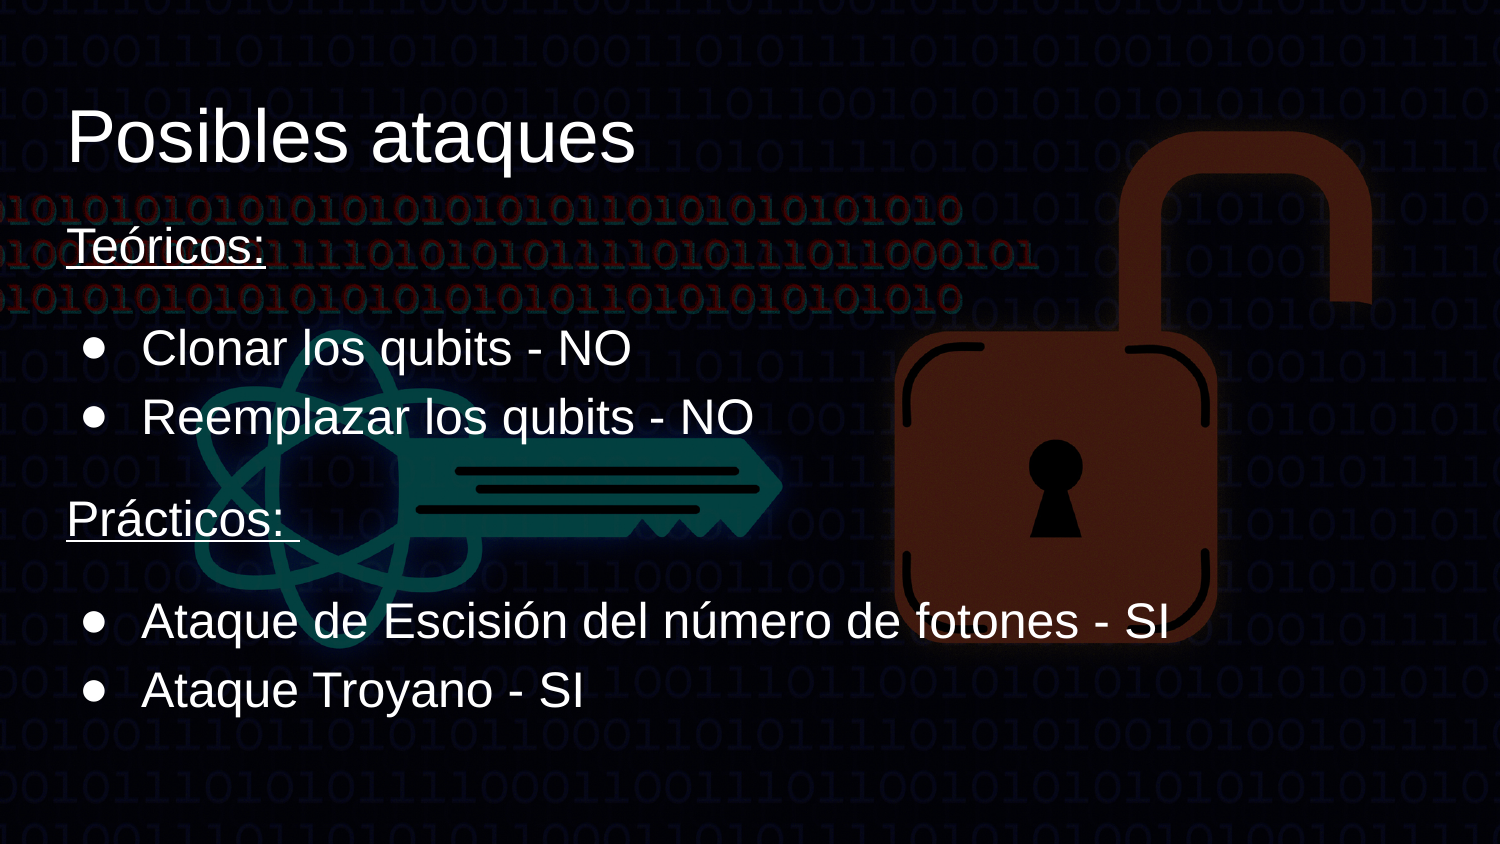

# Posibles ataques
Teóricos:
Clonar los qubits - NO
Reemplazar los qubits - NO
Prácticos:
Ataque de Escisión del número de fotones - SI
Ataque Troyano - SI